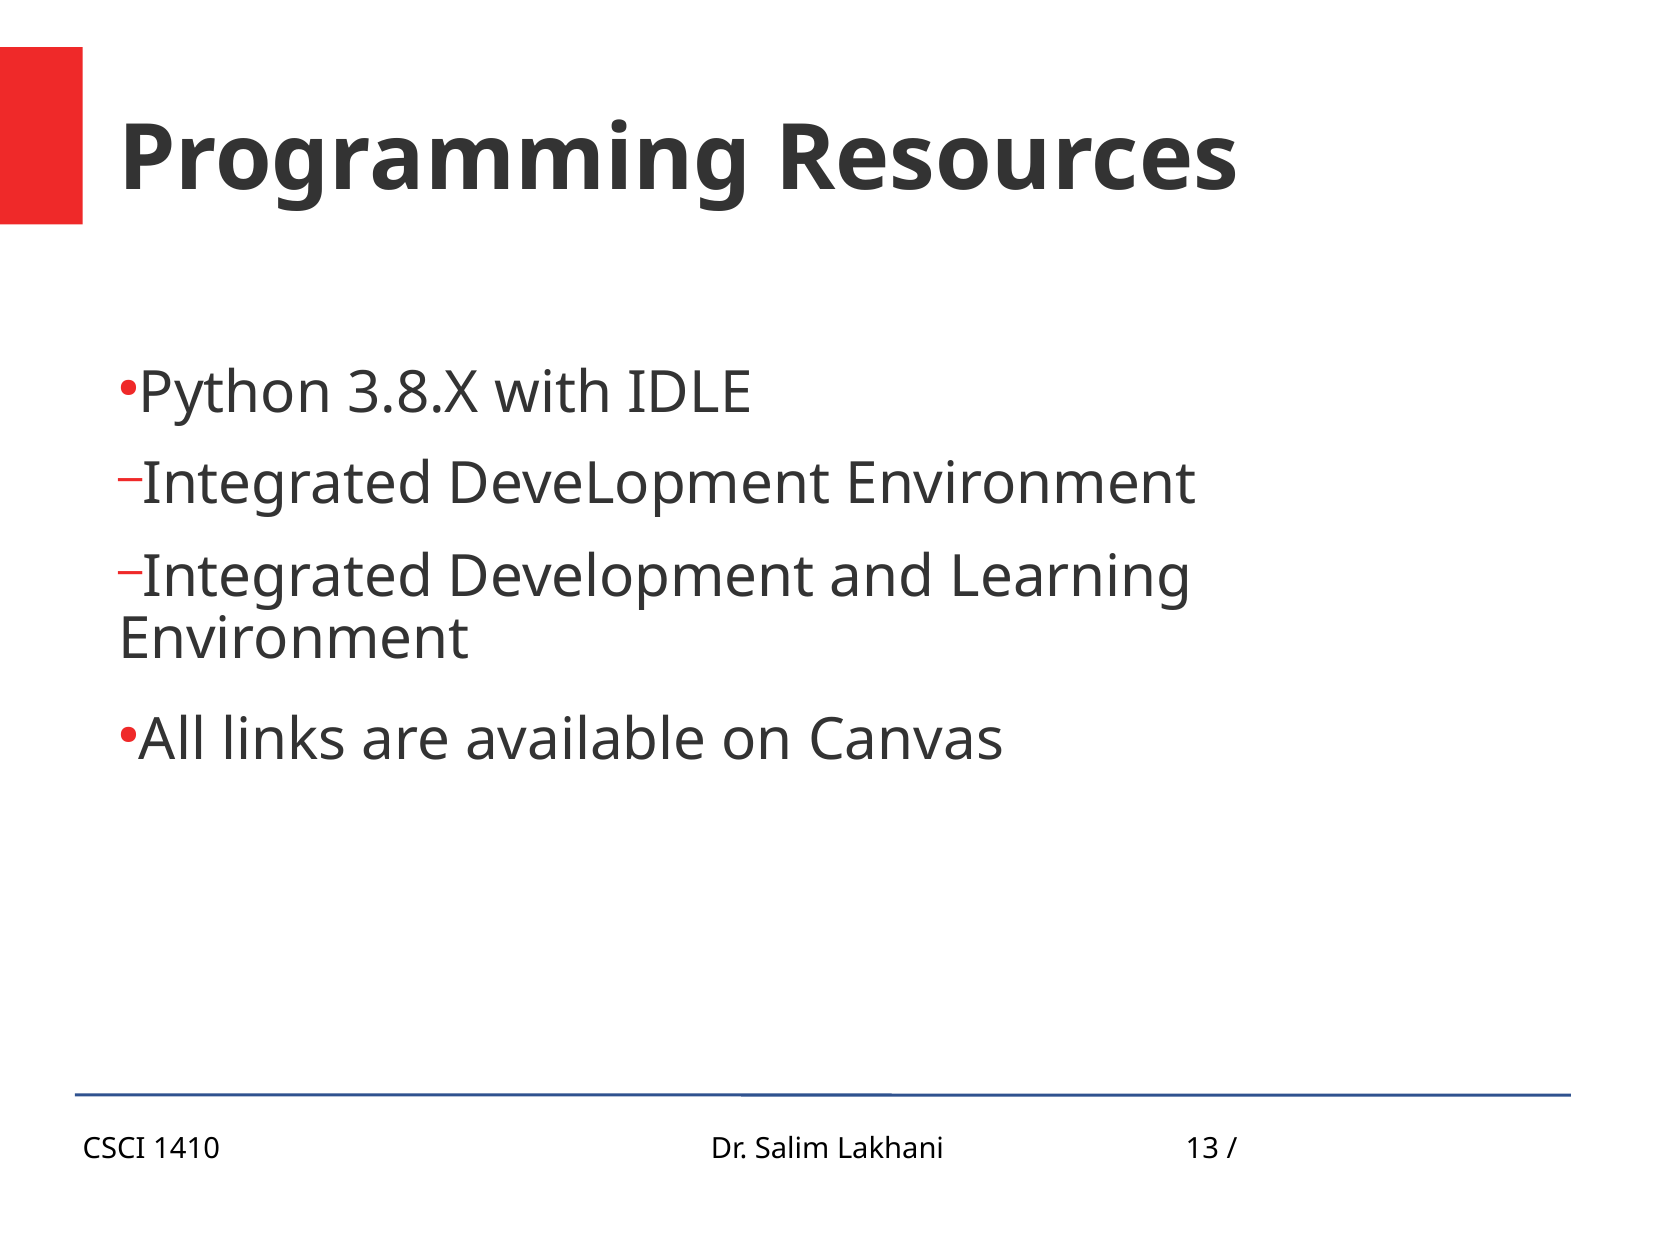

# Programming Resources
Python 3.8.X with IDLE
Integrated DeveLopment Environment
Integrated Development and Learning Environment
All links are available on Canvas
CSCI 1410
Dr. Salim Lakhani